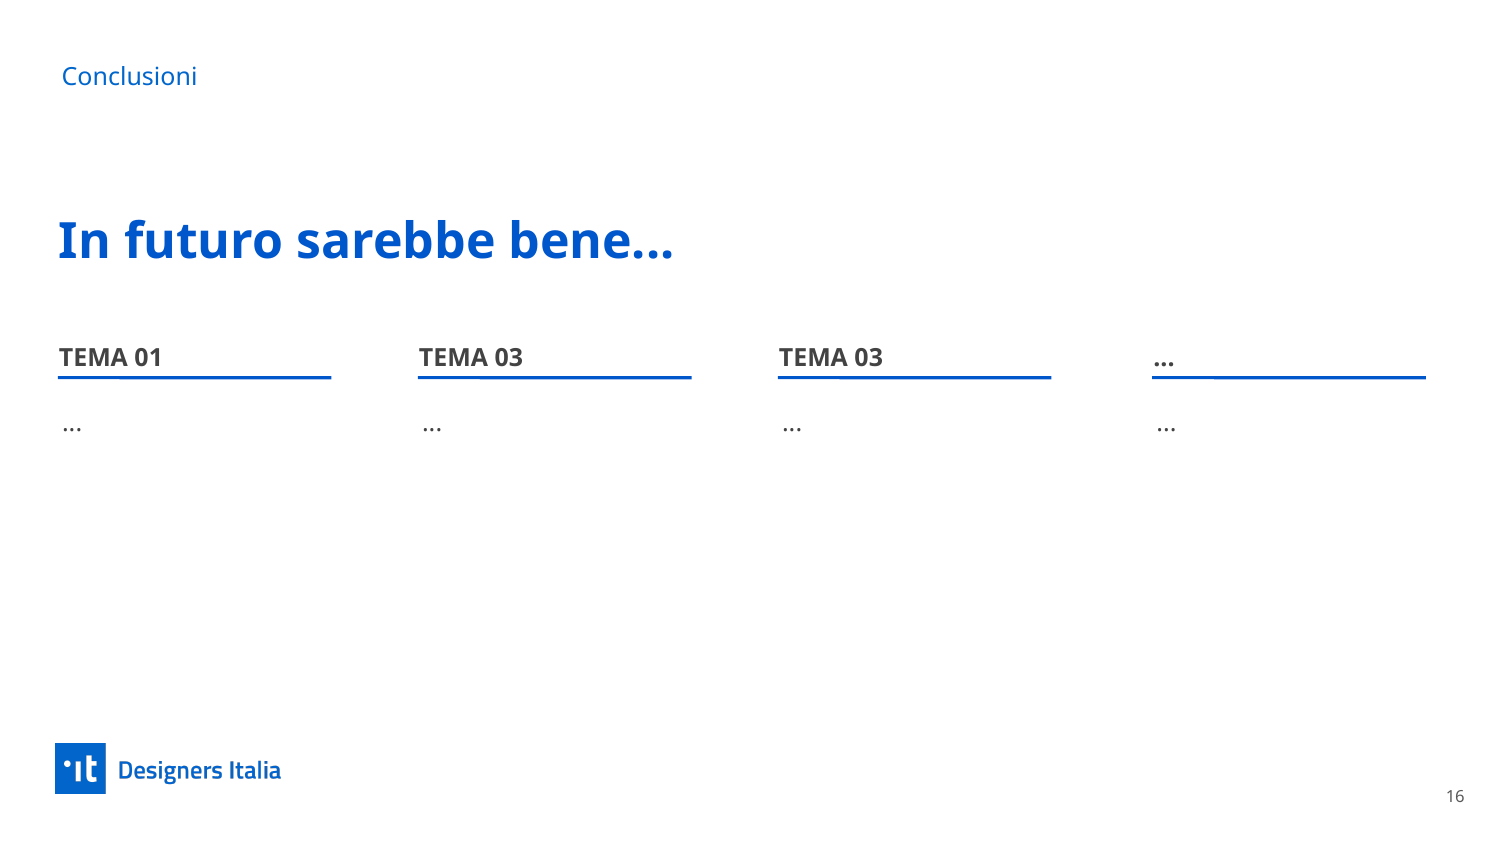

Conclusioni
In futuro sarebbe bene...
TEMA 01
TEMA 03
TEMA 03
...
...
...
...
...